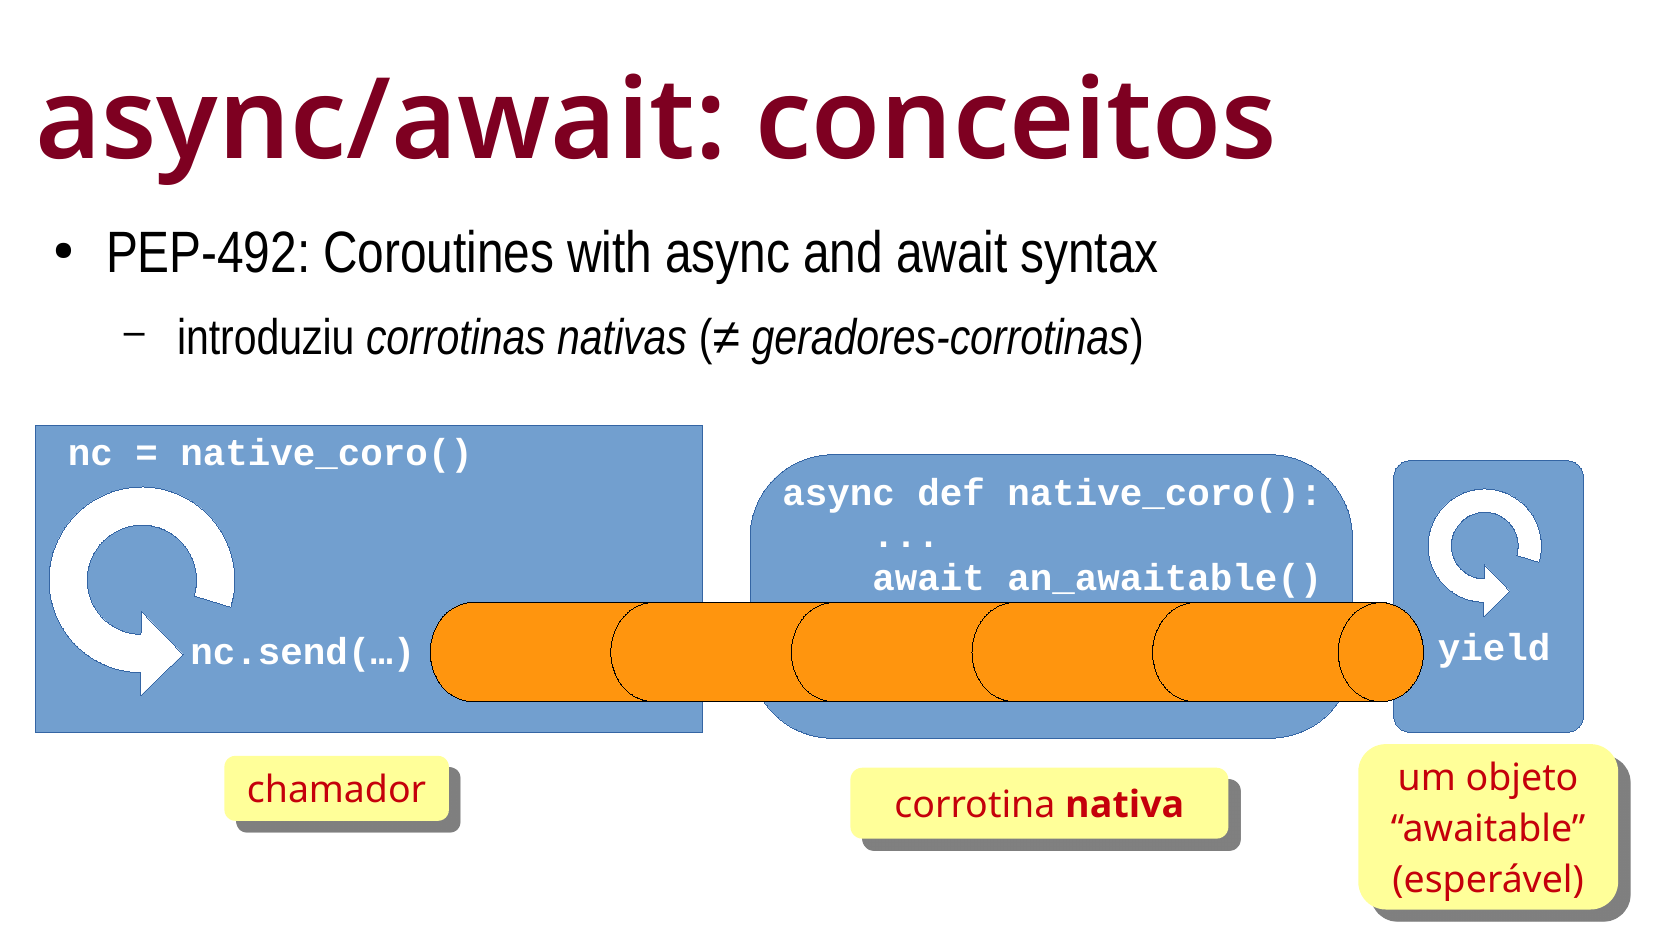

# async/await: conceitos
PEP-492: Coroutines with async and await syntax
introduziu corrotinas nativas (≠ geradores-corrotinas)
nc = native_coro()
async def native_coro():
 ...
 await an_awaitable()
yield
nc.send(…)
um objeto “awaitable”
(esperável)
chamador
corrotina nativa